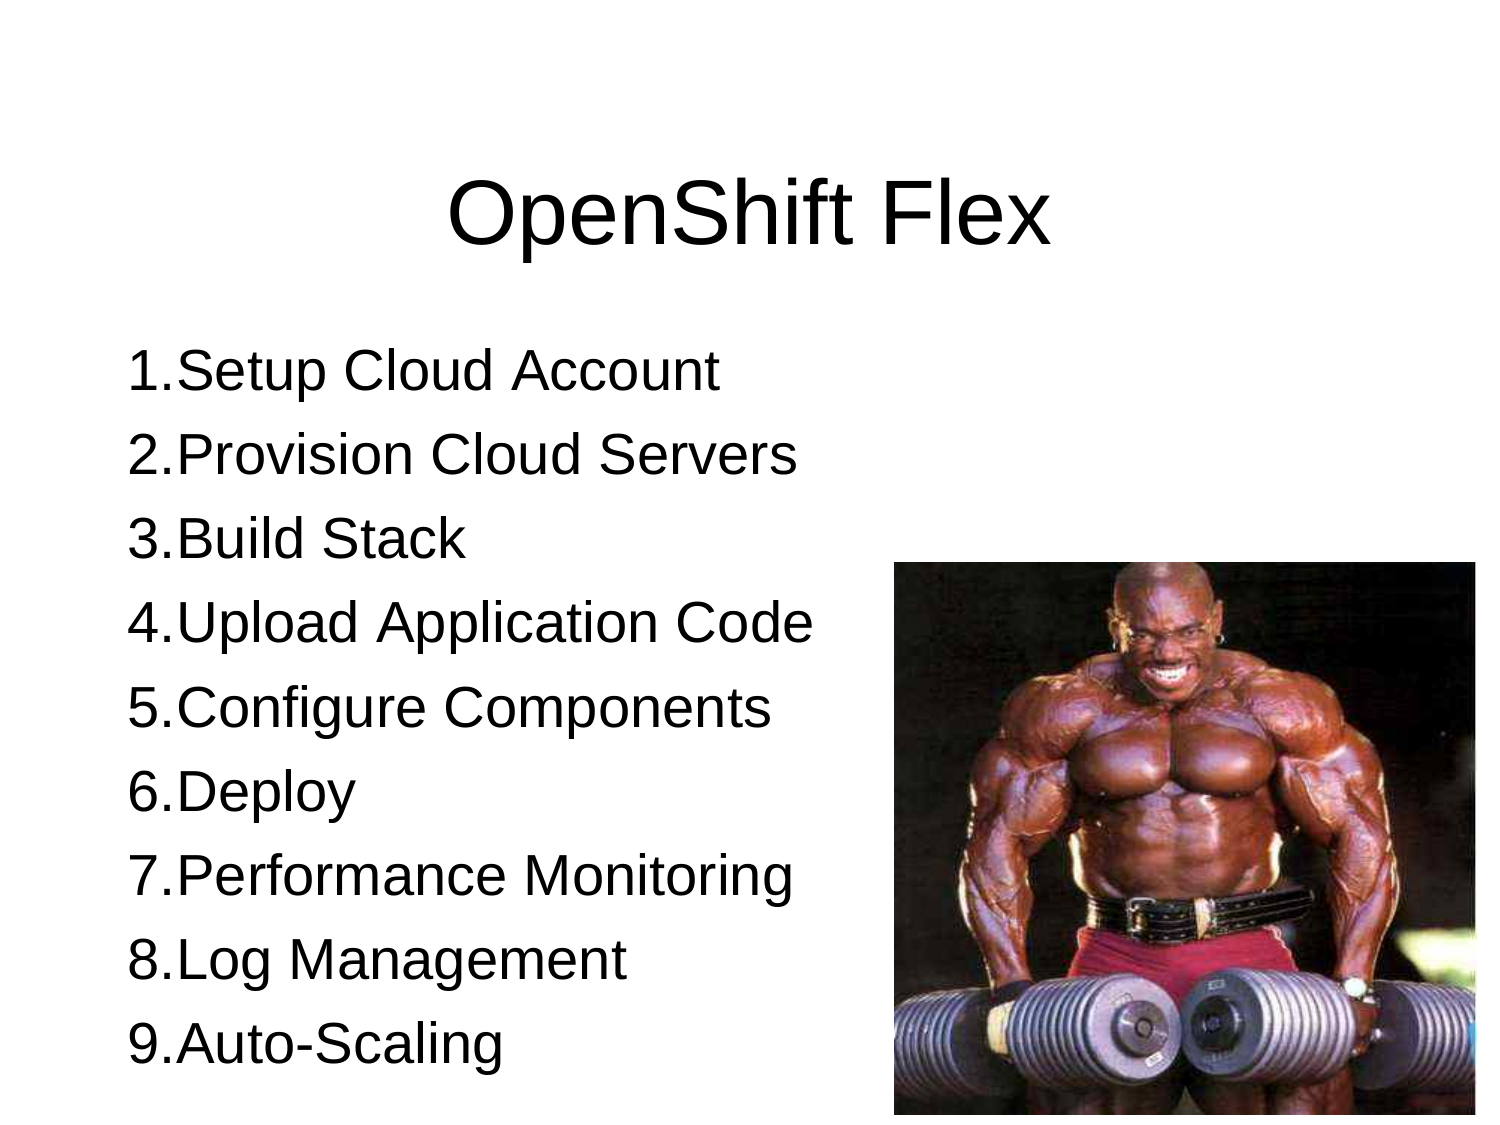

# OpenShift Flex
Setup Cloud Account
Provision Cloud Servers
Build Stack
Upload Application Code
Configure Components
Deploy
Performance Monitoring
Log Management
Auto-Scaling